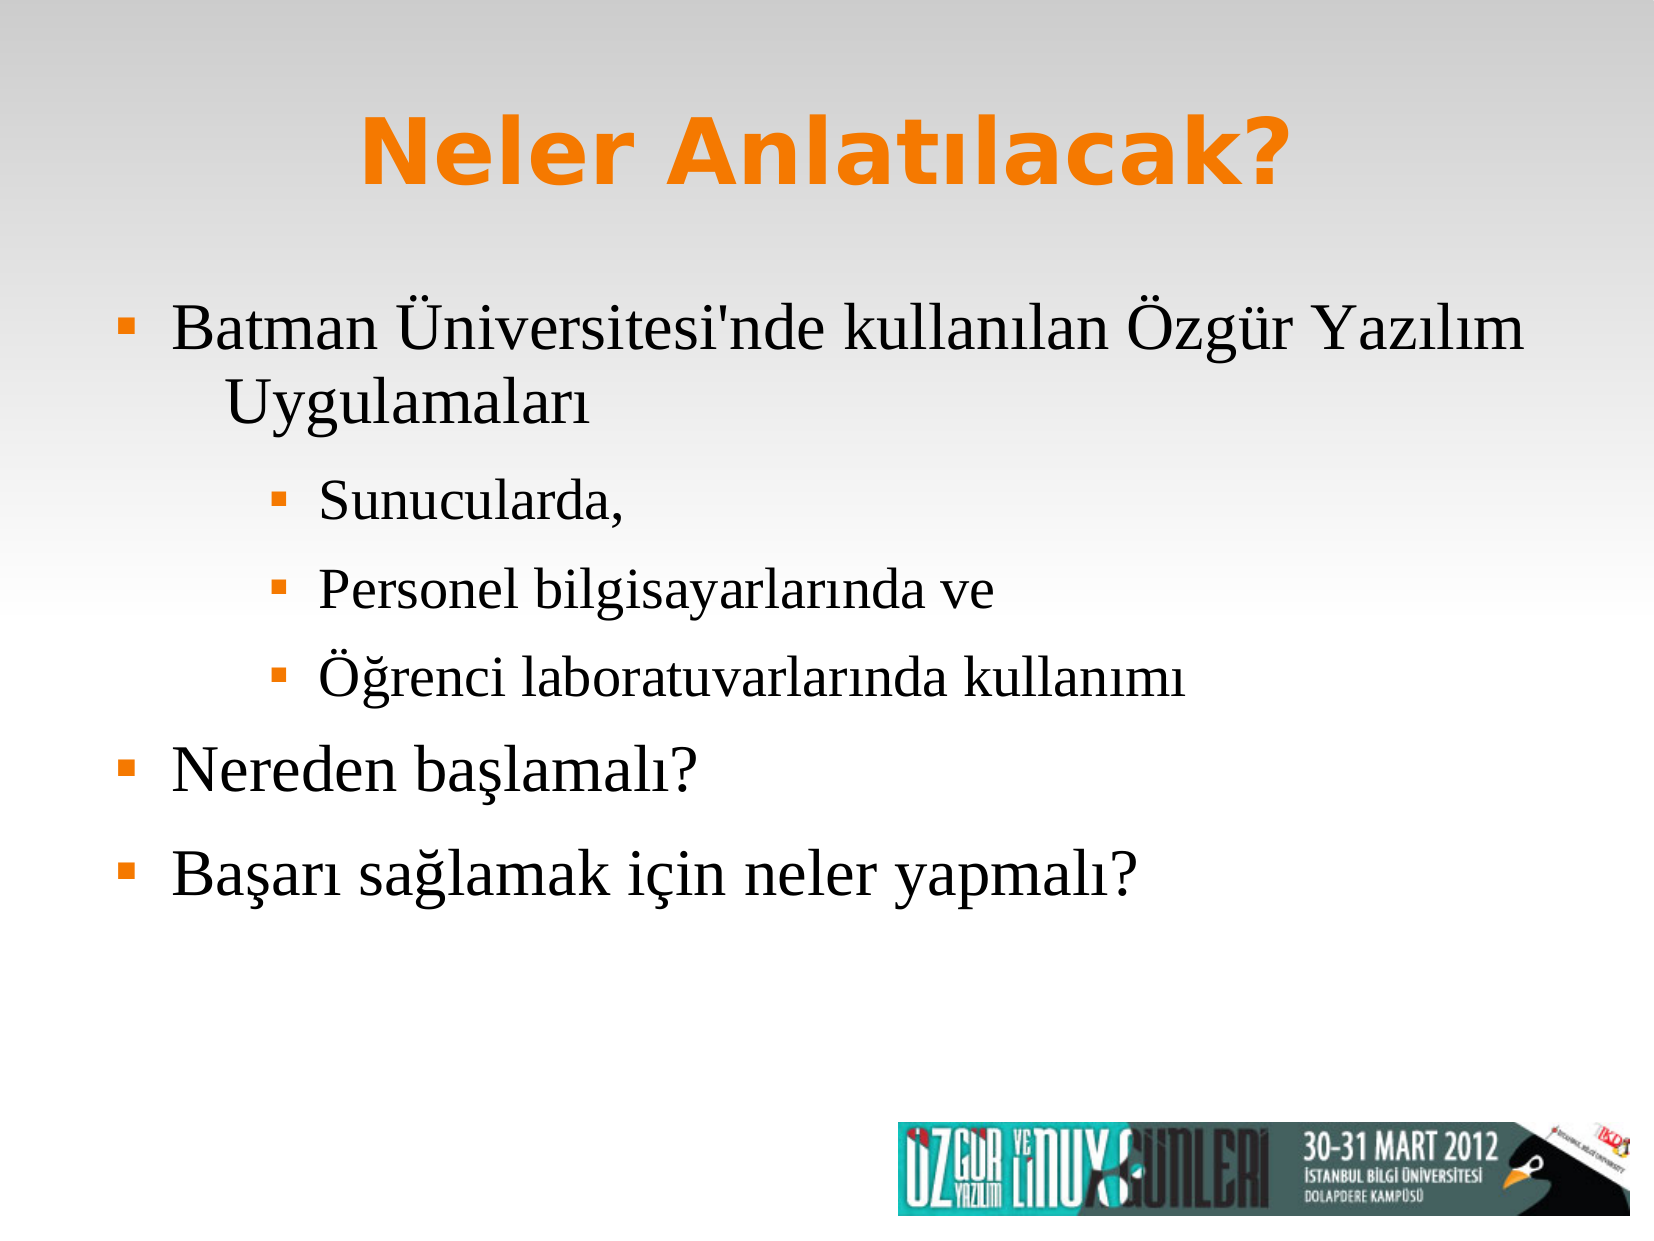

# Neler Anlatılacak?
Batman Üniversitesi'nde kullanılan Özgür Yazılım Uygulamaları
Sunucularda,
Personel bilgisayarlarında ve
Öğrenci laboratuvarlarında kullanımı
Nereden başlamalı?
Başarı sağlamak için neler yapmalı?